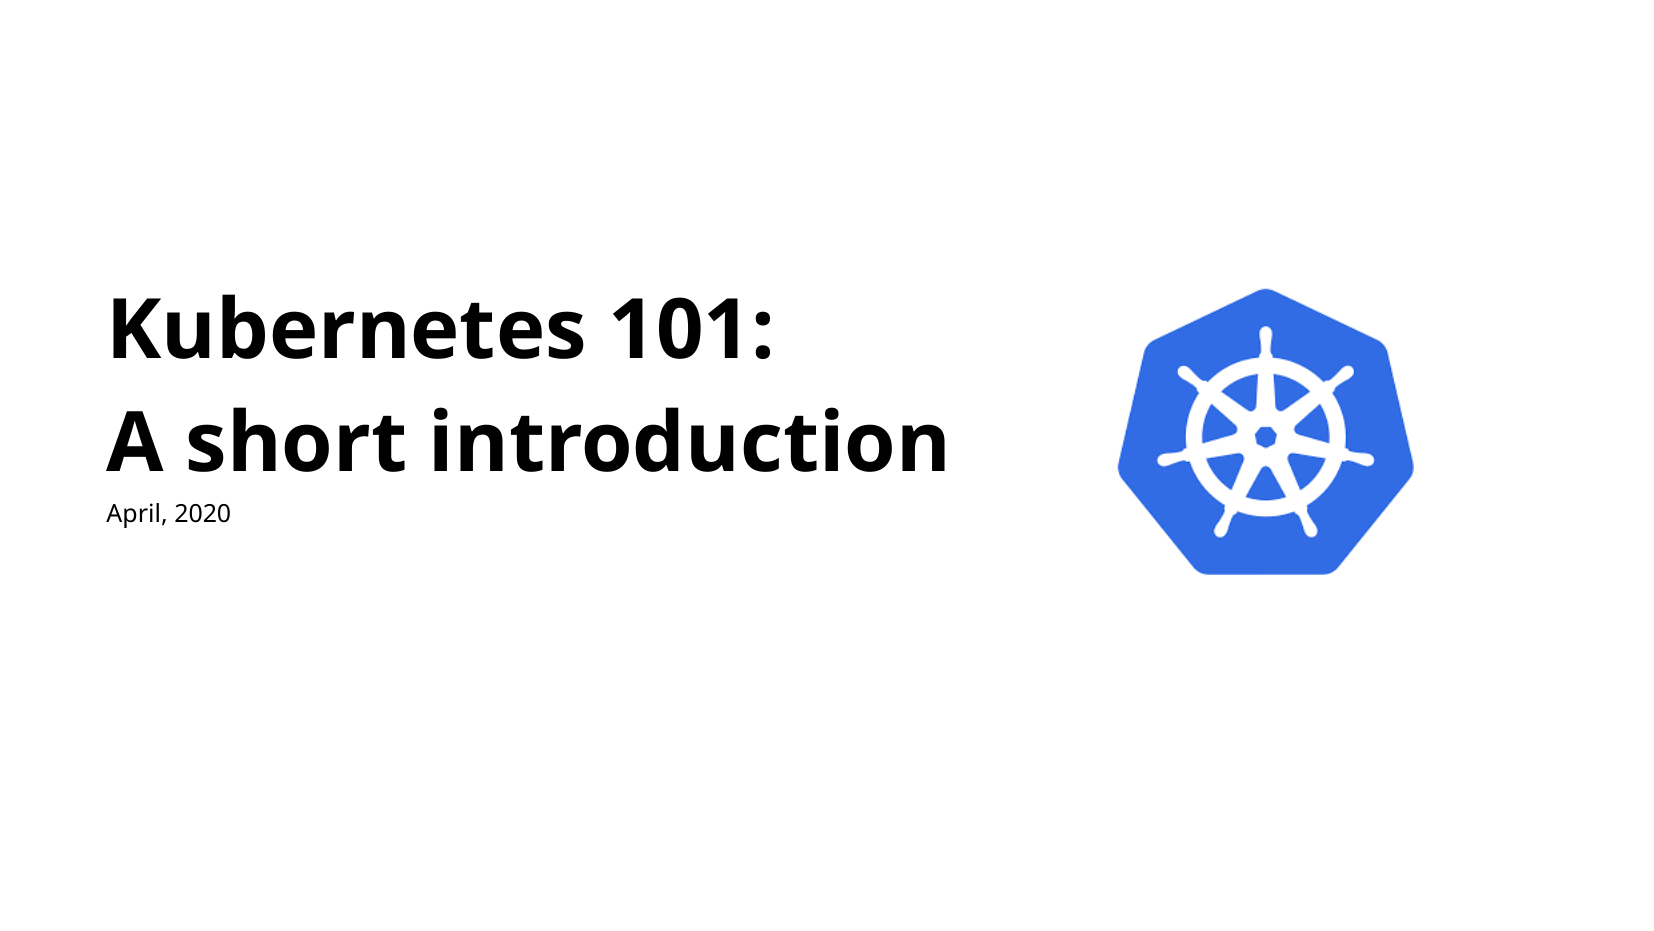

# Kubernetes 101:
A short introduction
April, 2020